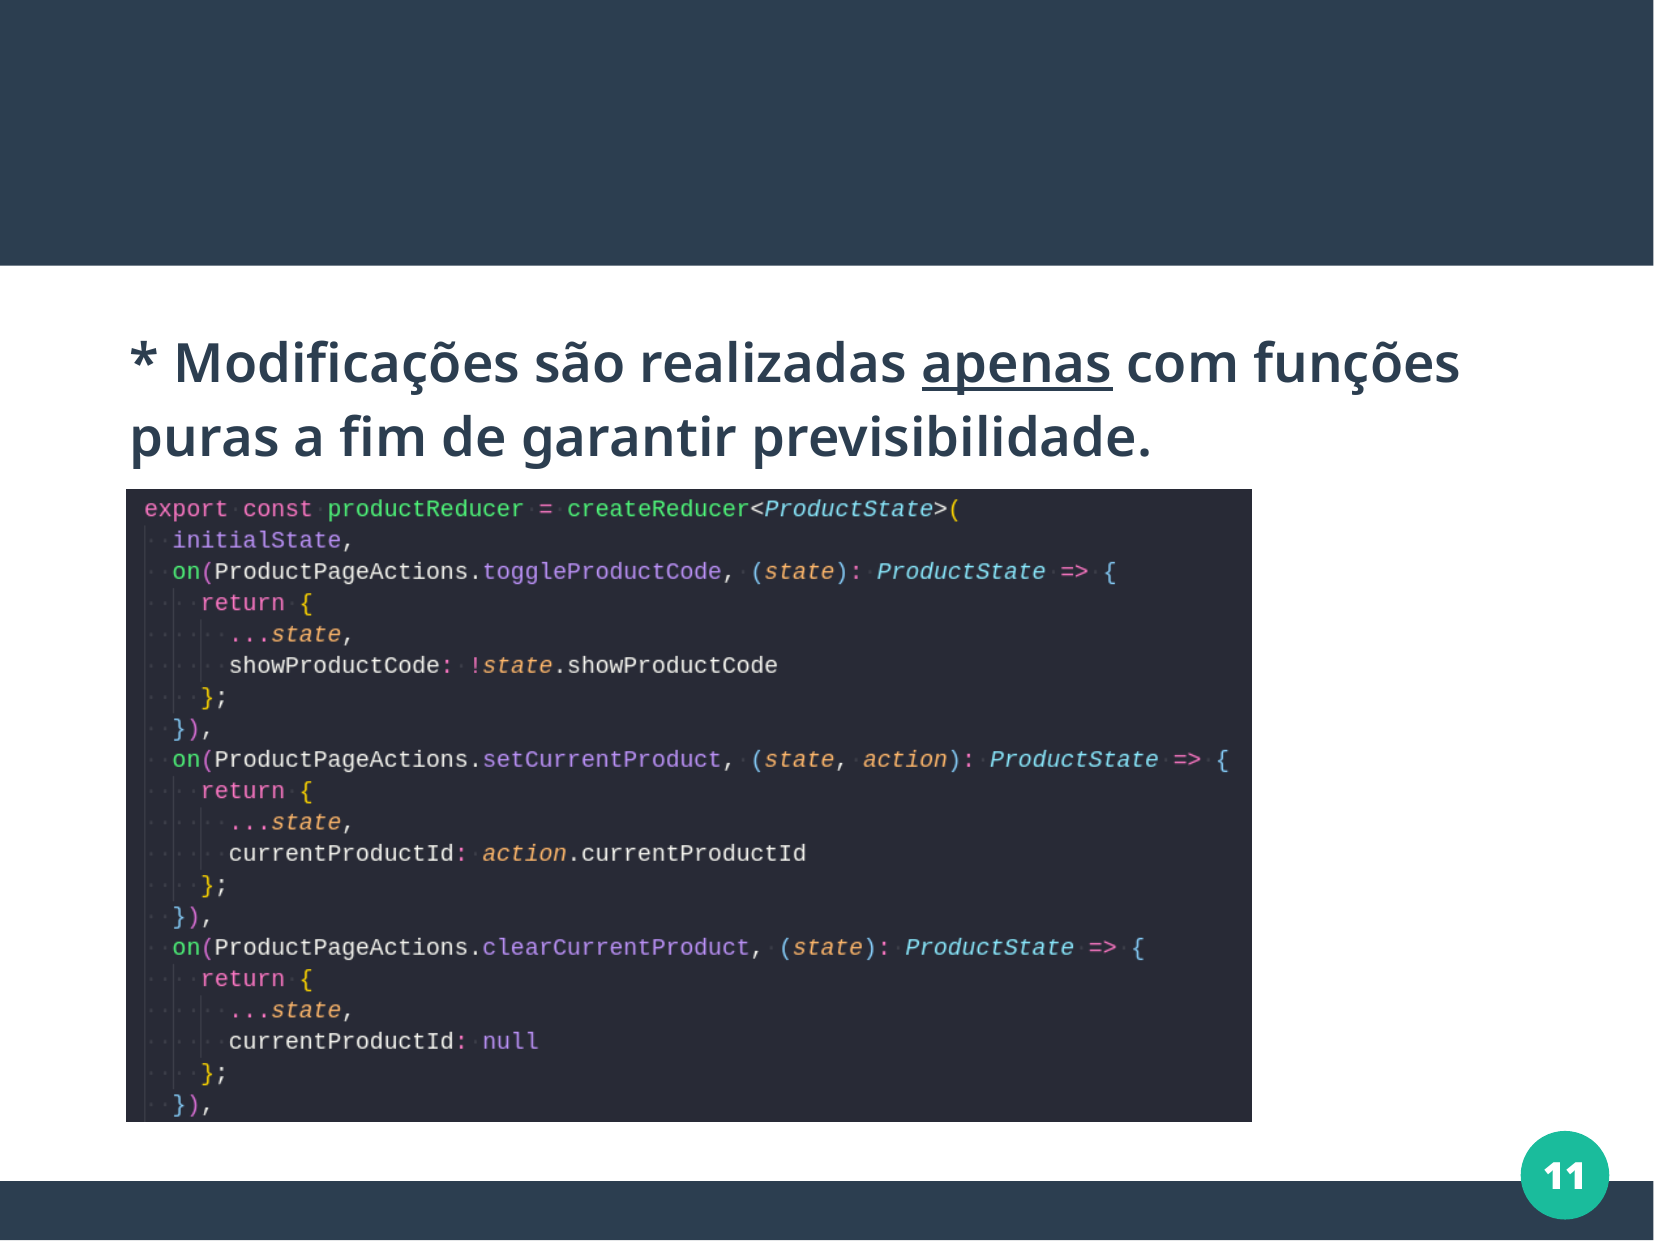

#
* Modificações são realizadas apenas com funções puras a fim de garantir previsibilidade.
11